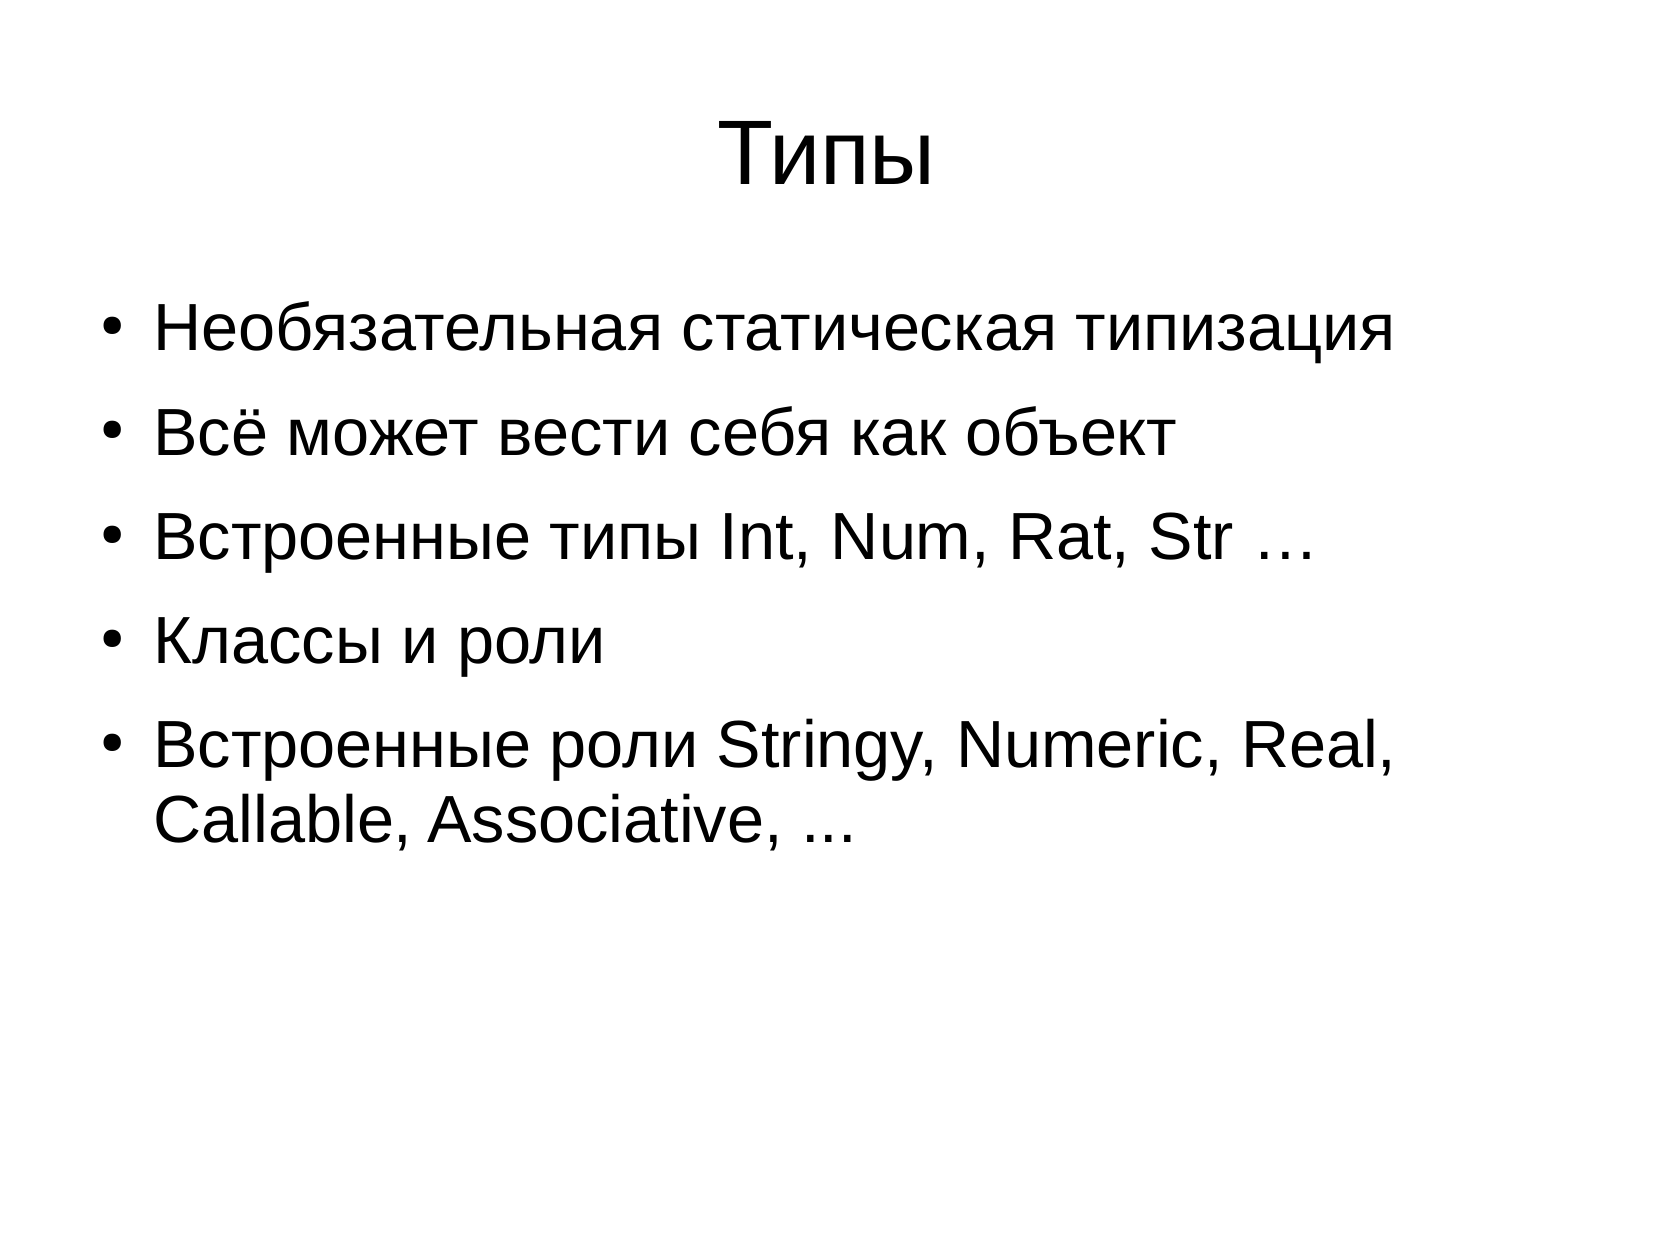

# Типы
Необязательная статическая типизация
Всё может вести себя как объект
Встроенные типы Int, Num, Rat, Str …
Классы и роли
Встроенные роли Stringy, Numeric, Real, Callable, Associative, ...